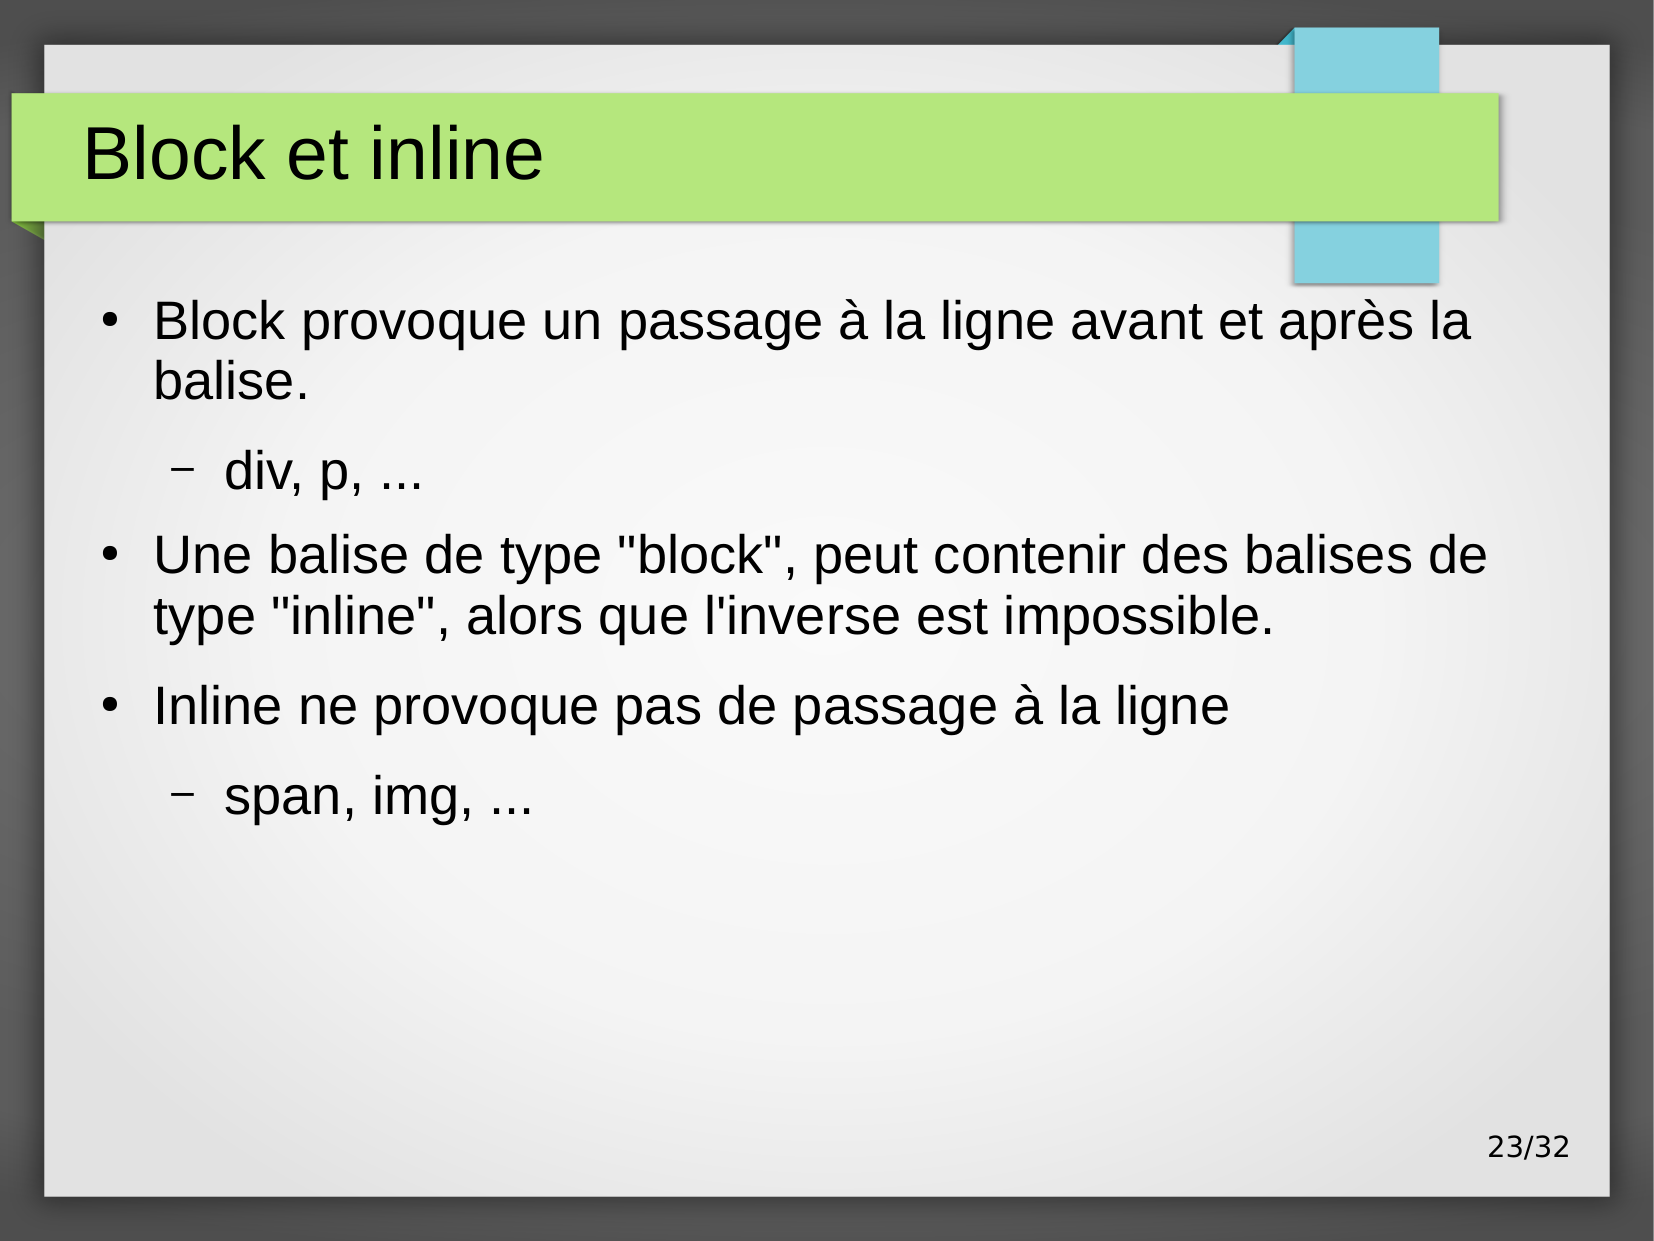

# Block et inline
Block provoque un passage à la ligne avant et après la balise.
div, p, ...
Une balise de type "block", peut contenir des balises de type "inline", alors que l'inverse est impossible.
Inline ne provoque pas de passage à la ligne
span, img, ...
23